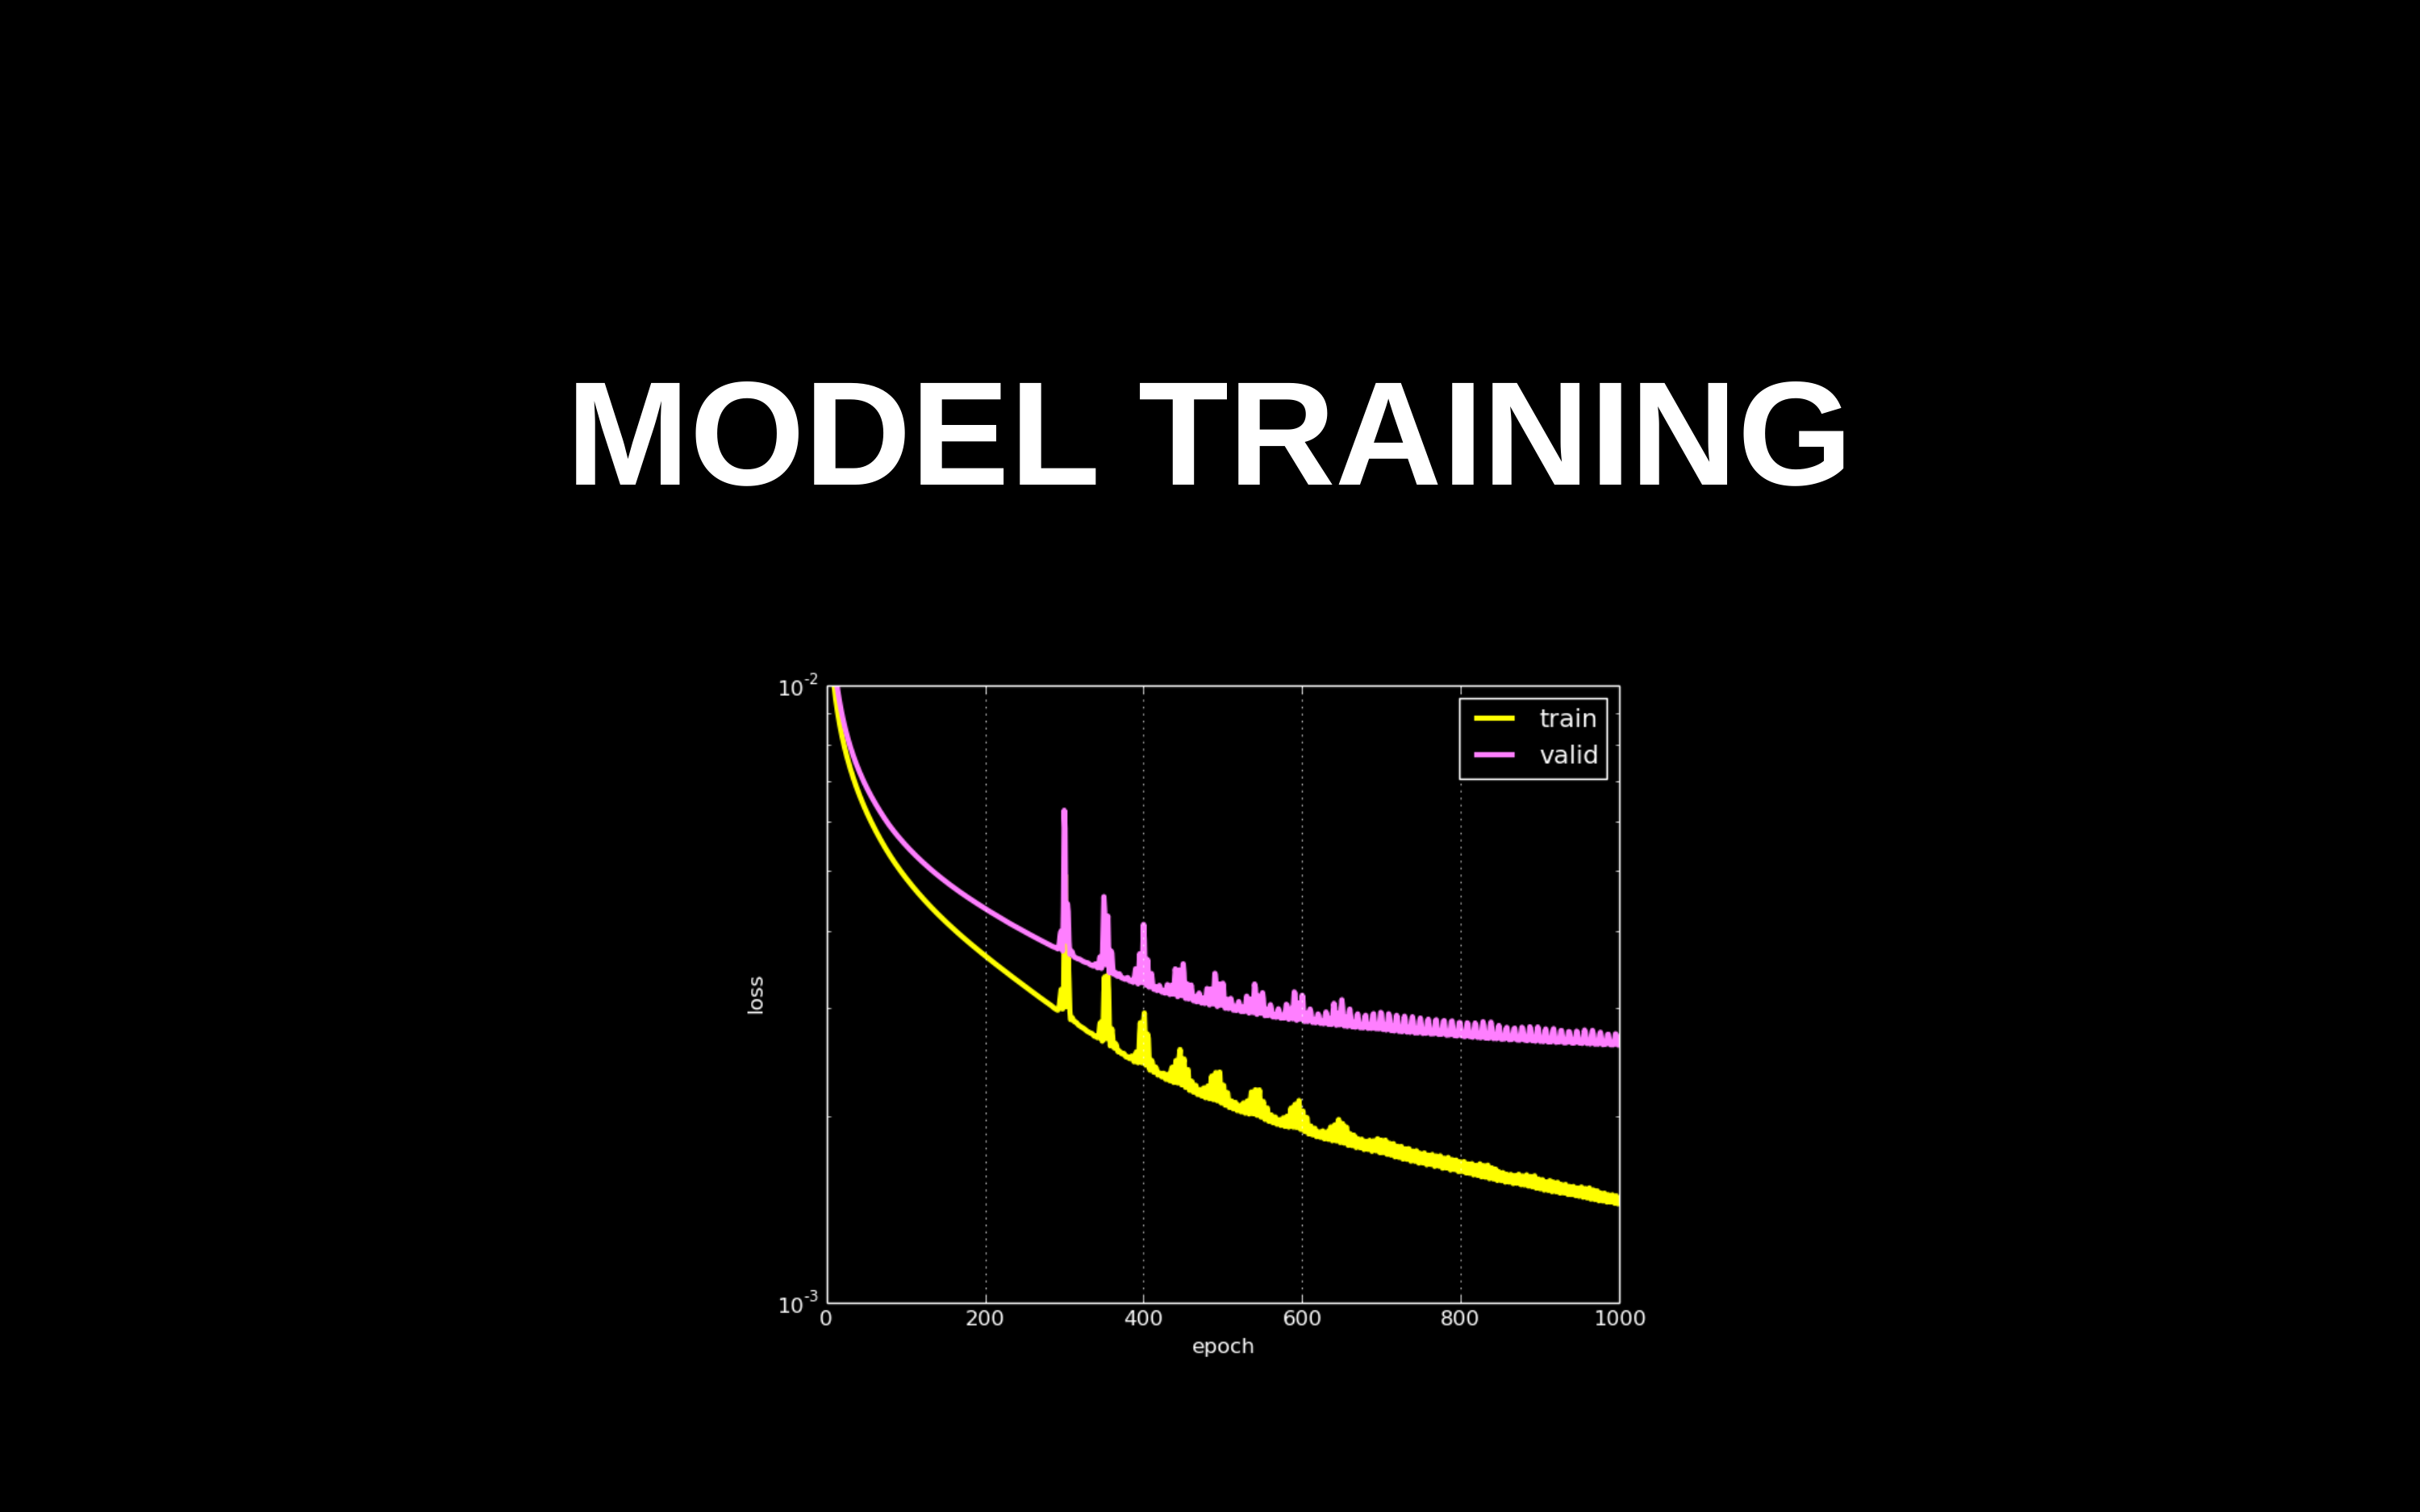

MODEL TRAINING
Created by Imad Saddik @3CodeCamp
42